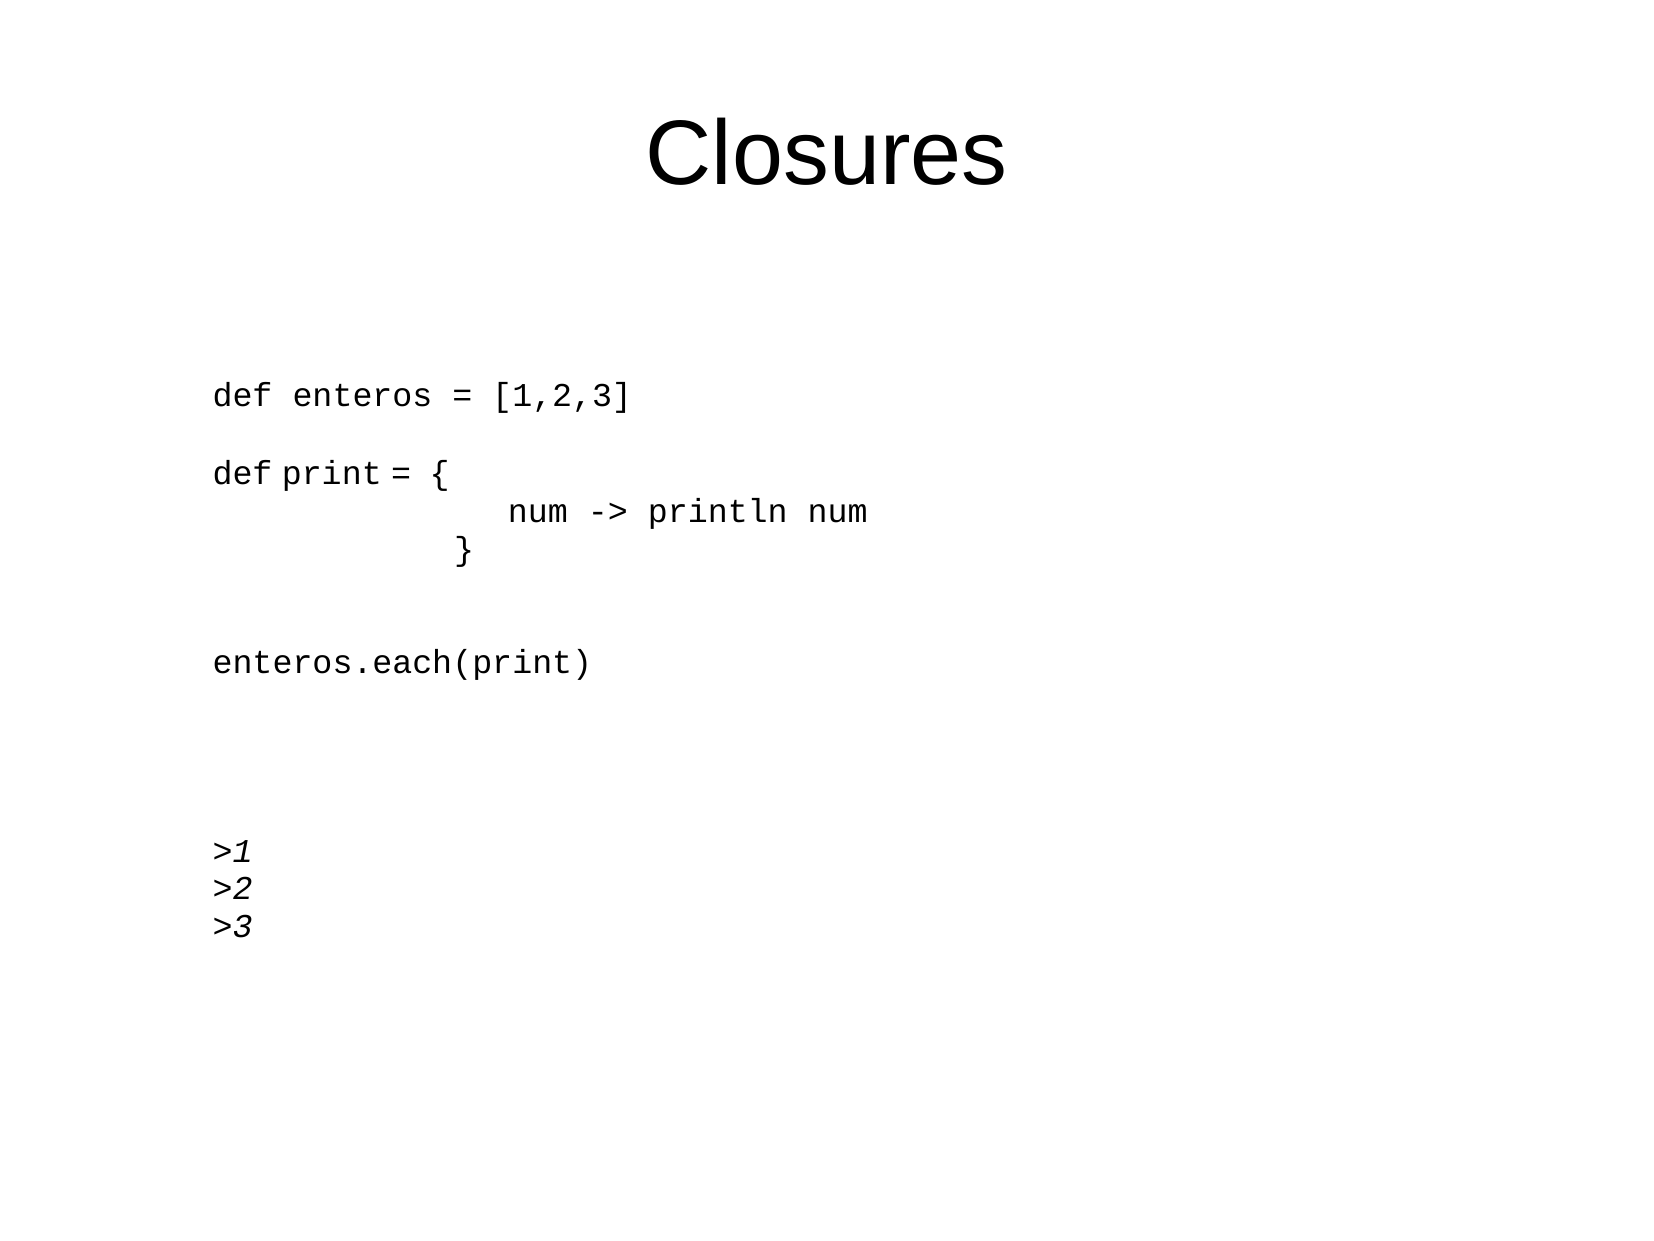

# Closures
def enteros = [1,2,3]
def print = {
				num -> println num
			 }
enteros.each(print)
>1
>2
>3